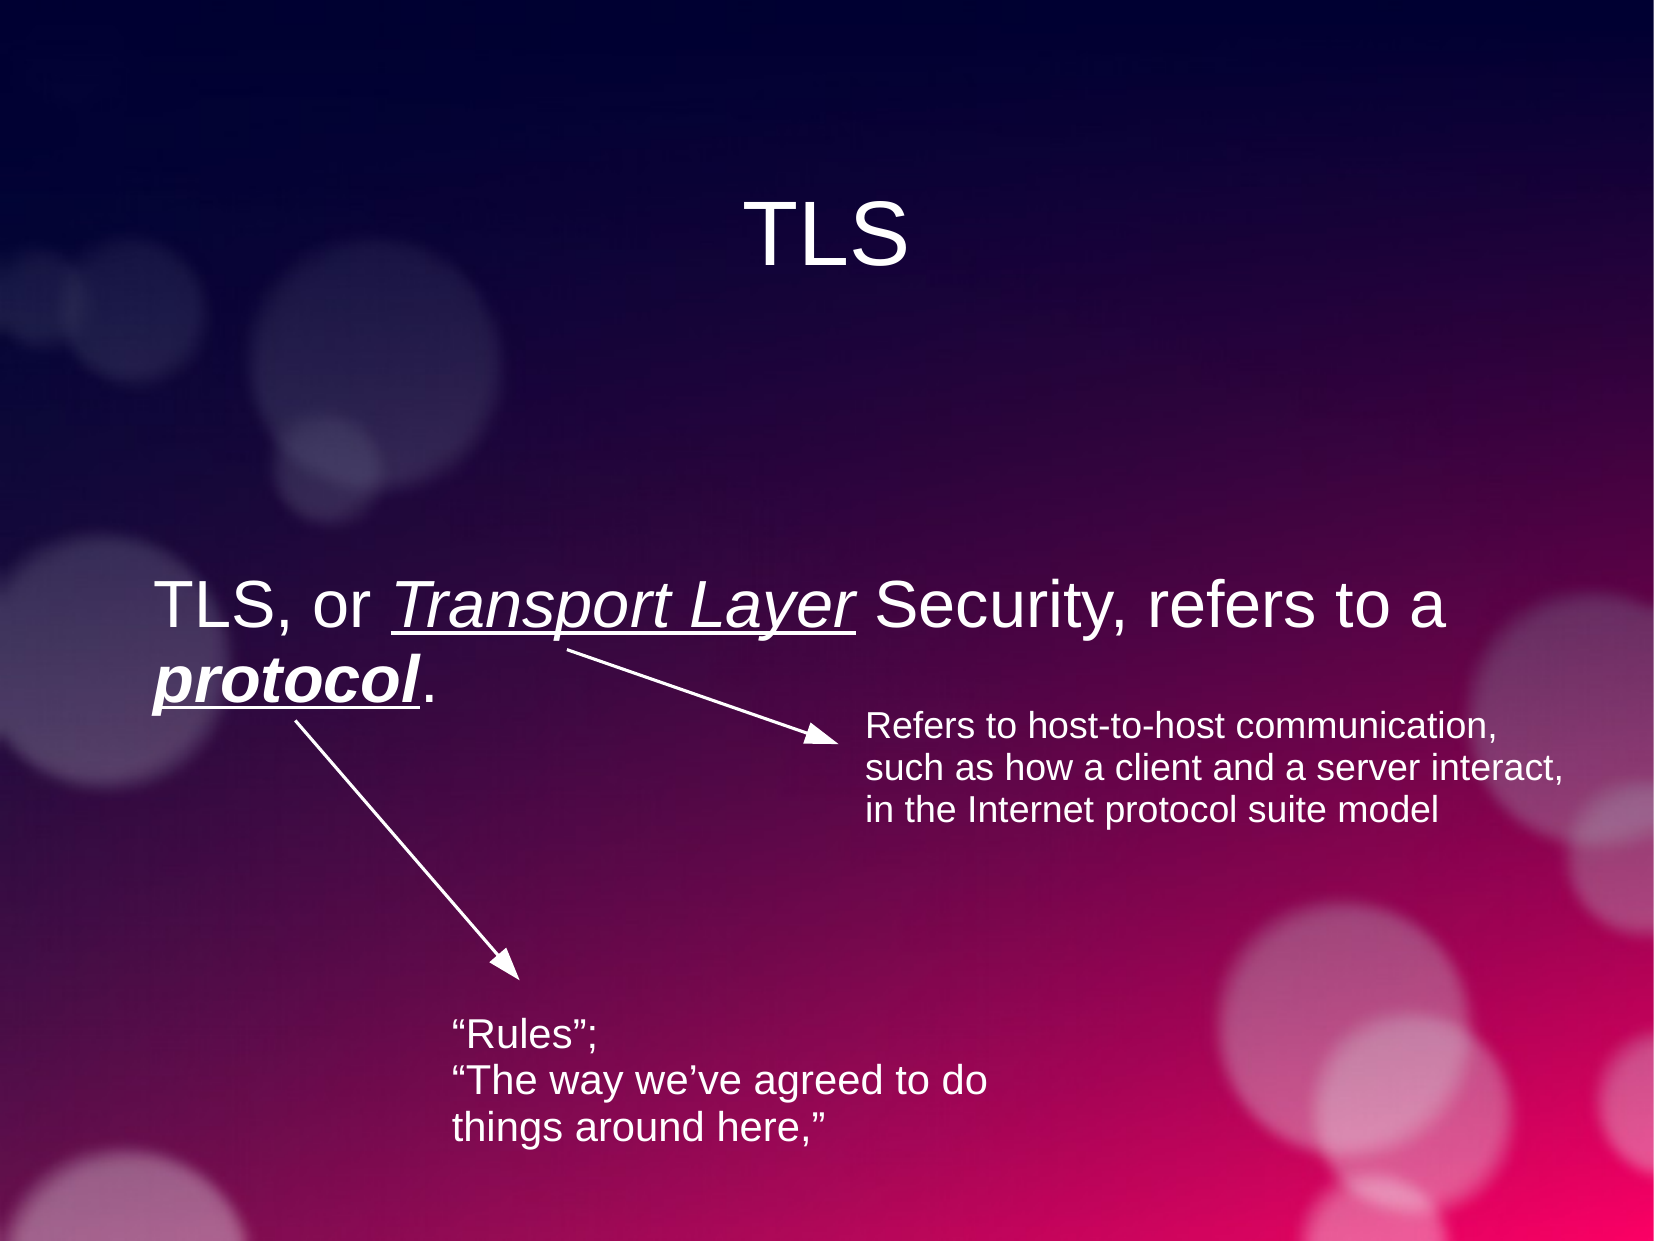

# TLS
TLS, or Transport Layer Security, refers to a protocol.
Refers to host-to-host communication, such as how a client and a server interact, in the Internet protocol suite model
“Rules”;
“The way we’ve agreed to do things around here,”